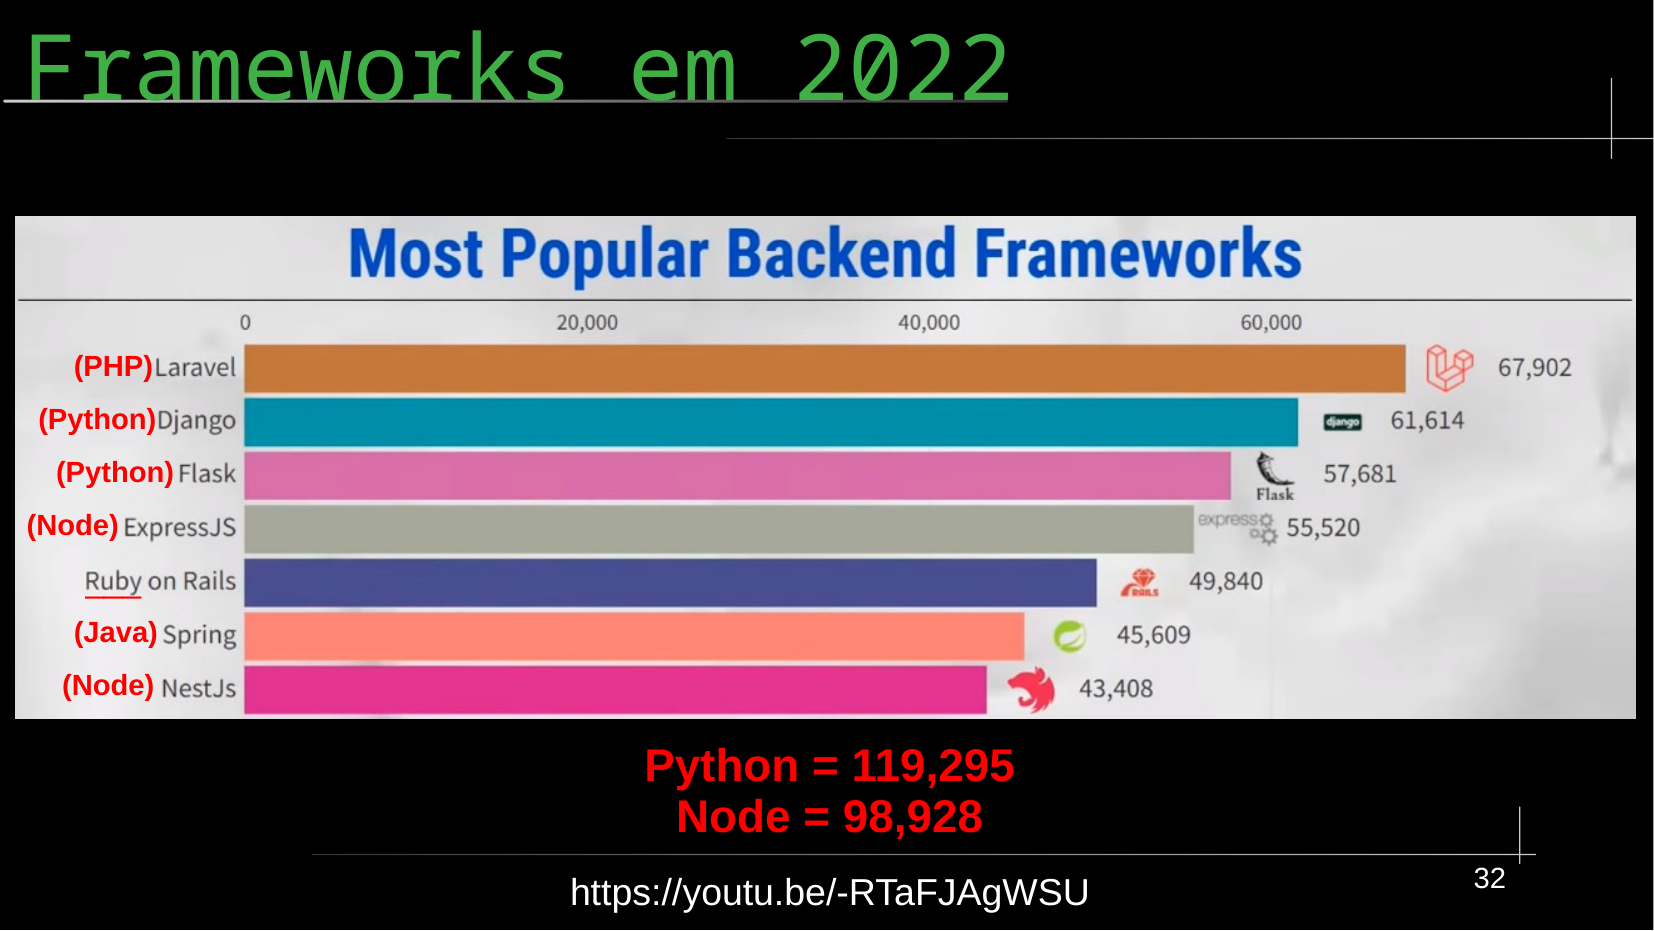

# Frameworks em 2022
(PHP)
(Python)
(Python)
(Node)
___
(Java)
(Node)
Python = 119,295
Node = 98,928
32
https://youtu.be/-RTaFJAgWSU